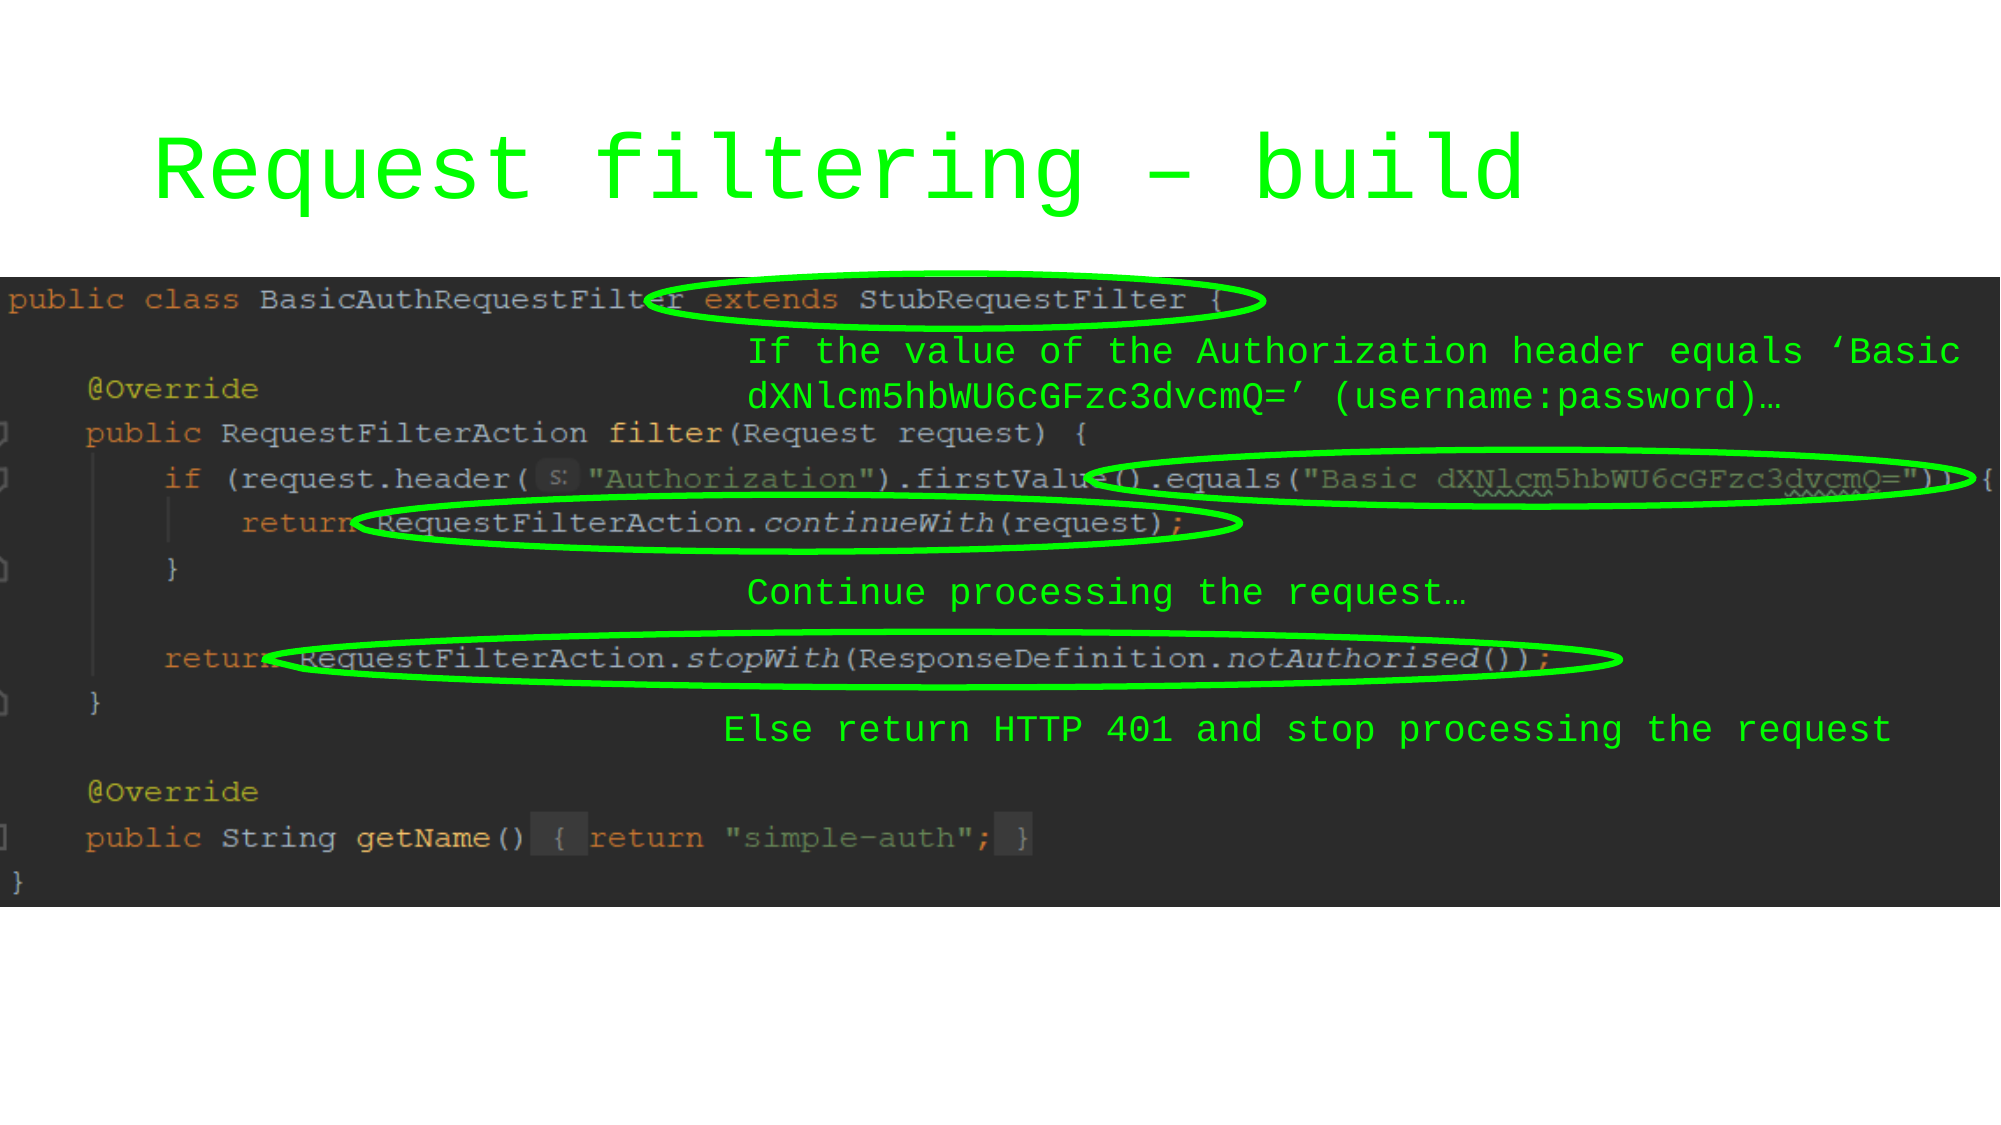

# Request filtering – build
If the value of the Authorization header equals ‘Basic dXNlcm5hbWU6cGFzc3dvcmQ=’ (username:password)…
Continue processing the request…
Else return HTTP 401 and stop processing the request